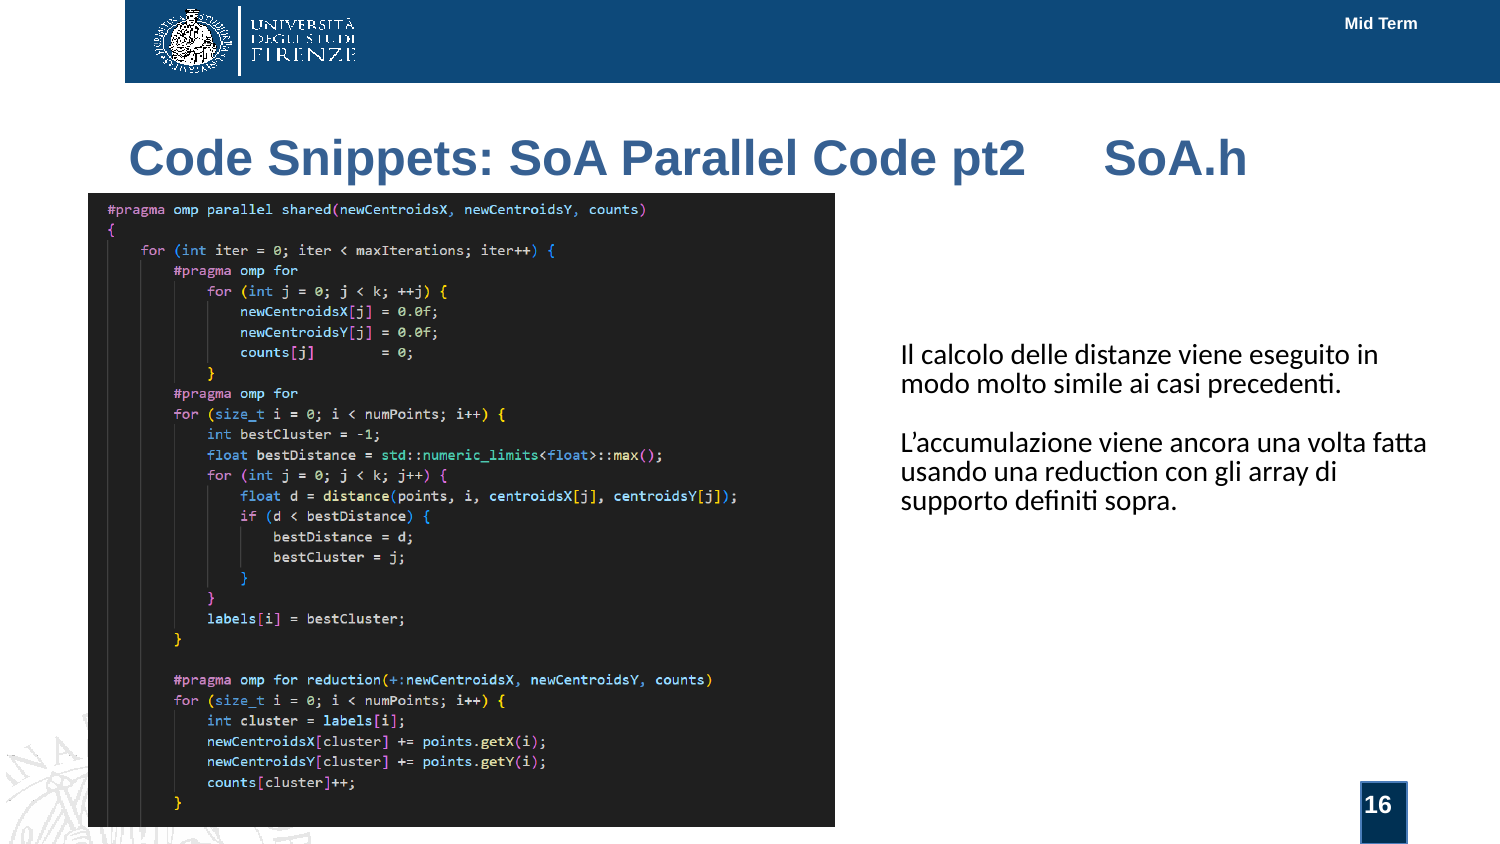

Mid Term
Code Snippets: SoA Parallel Code pt2 	SoA.h
Il calcolo delle distanze viene eseguito in modo molto simile ai casi precedenti.
L’accumulazione viene ancora una volta fatta usando una reduction con gli array di supporto definiti sopra.